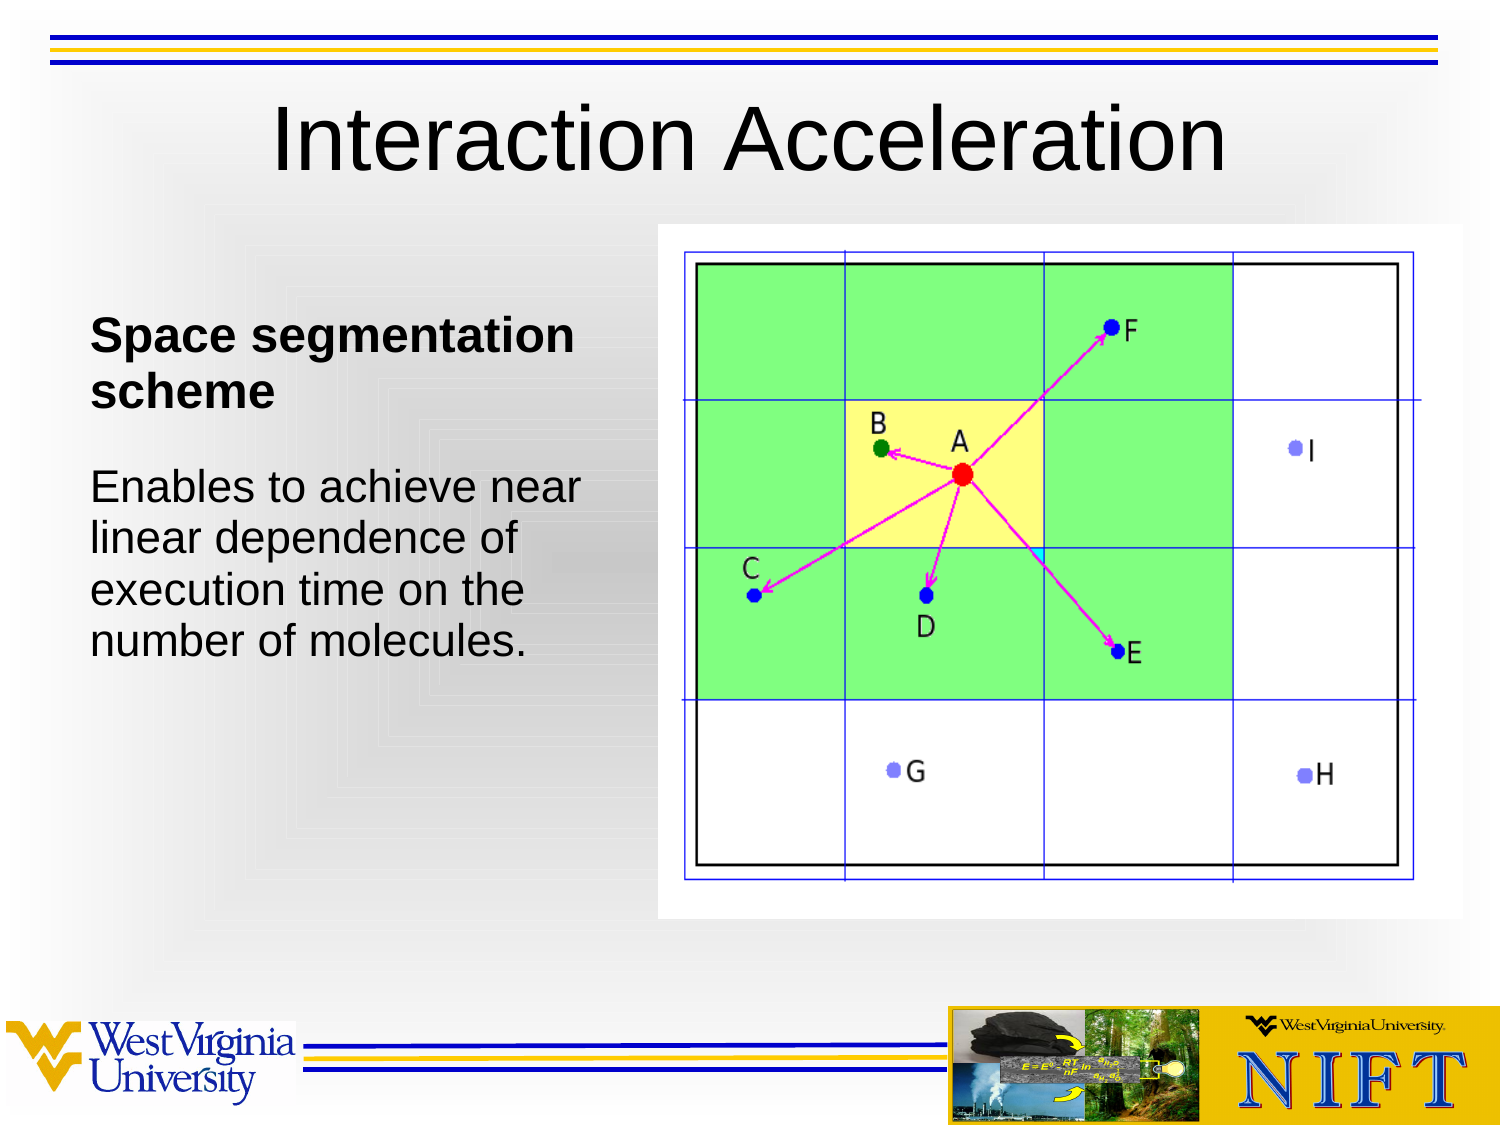

# Interaction Acceleration
Space segmentation
scheme
Enables to achieve near linear dependence of execution time on the number of molecules.